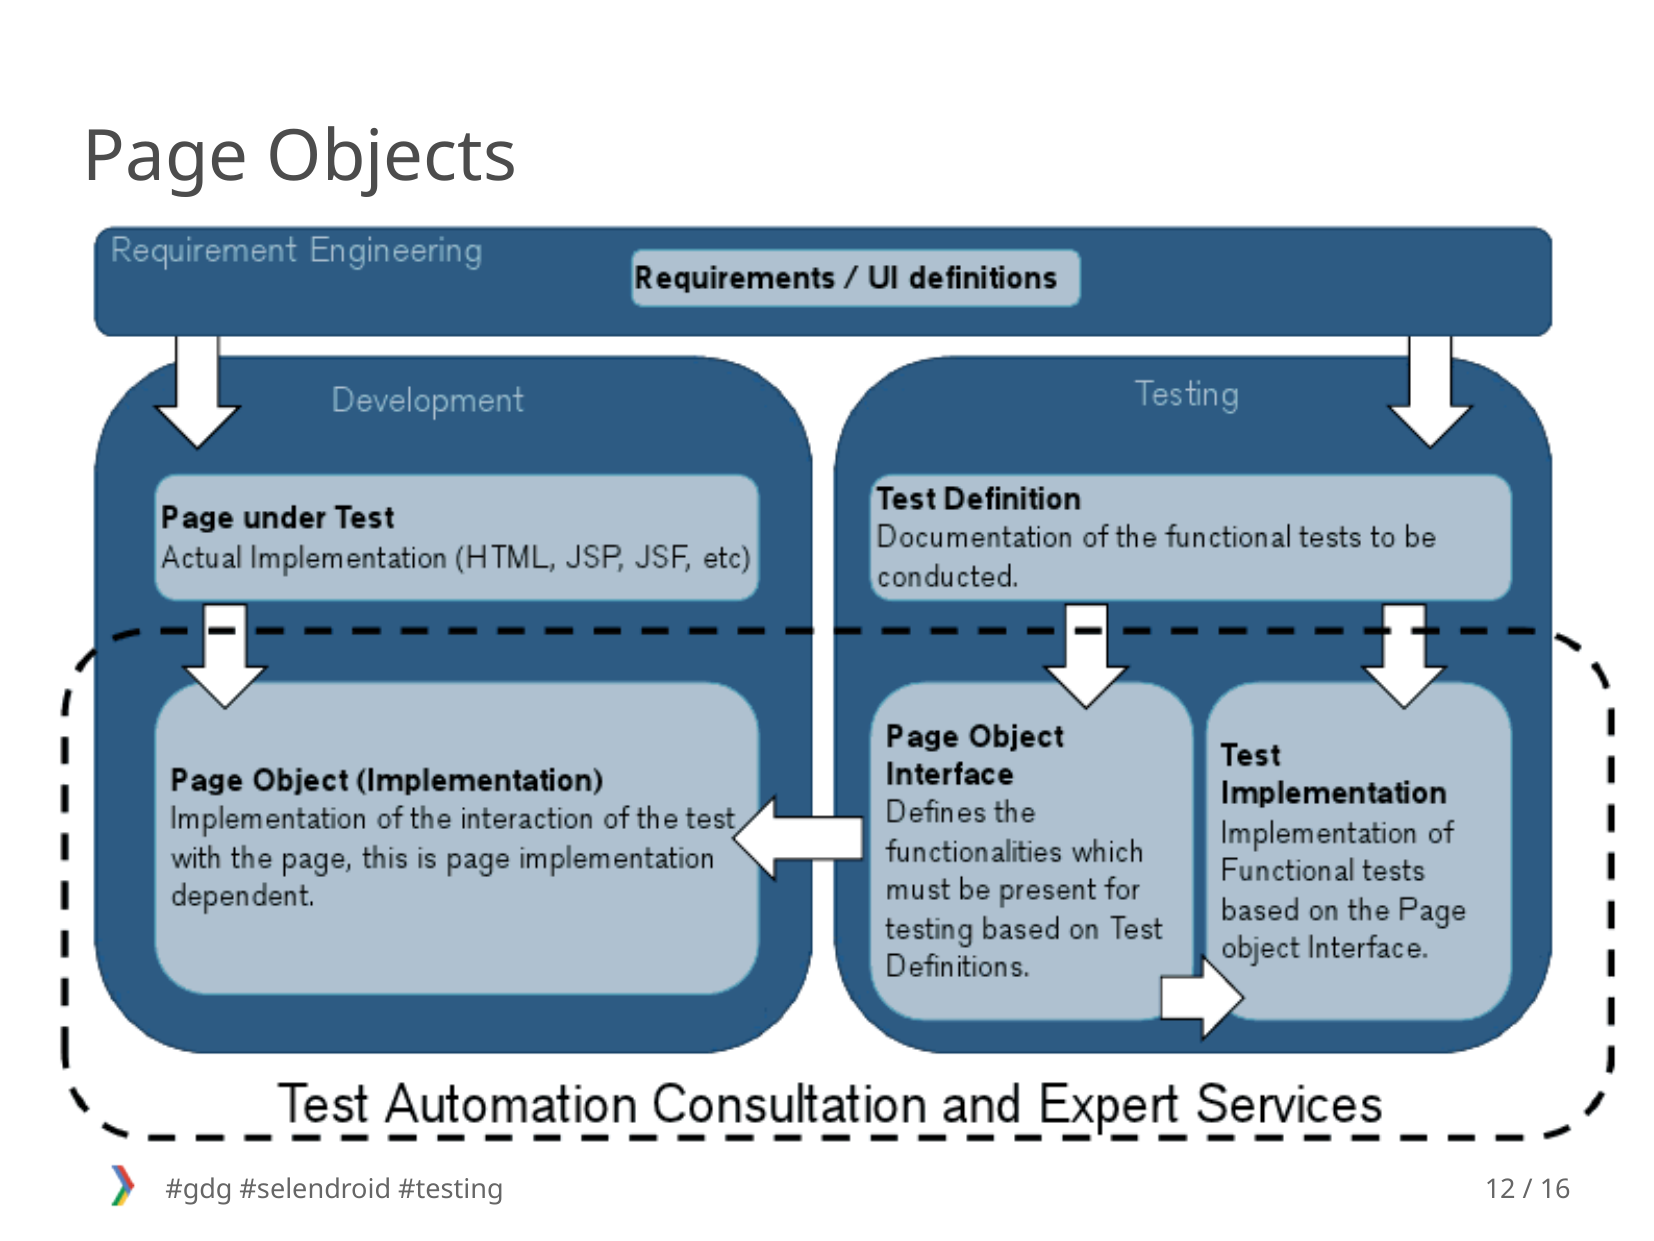

# Page Objects
#gdg #selendroid #testing
12